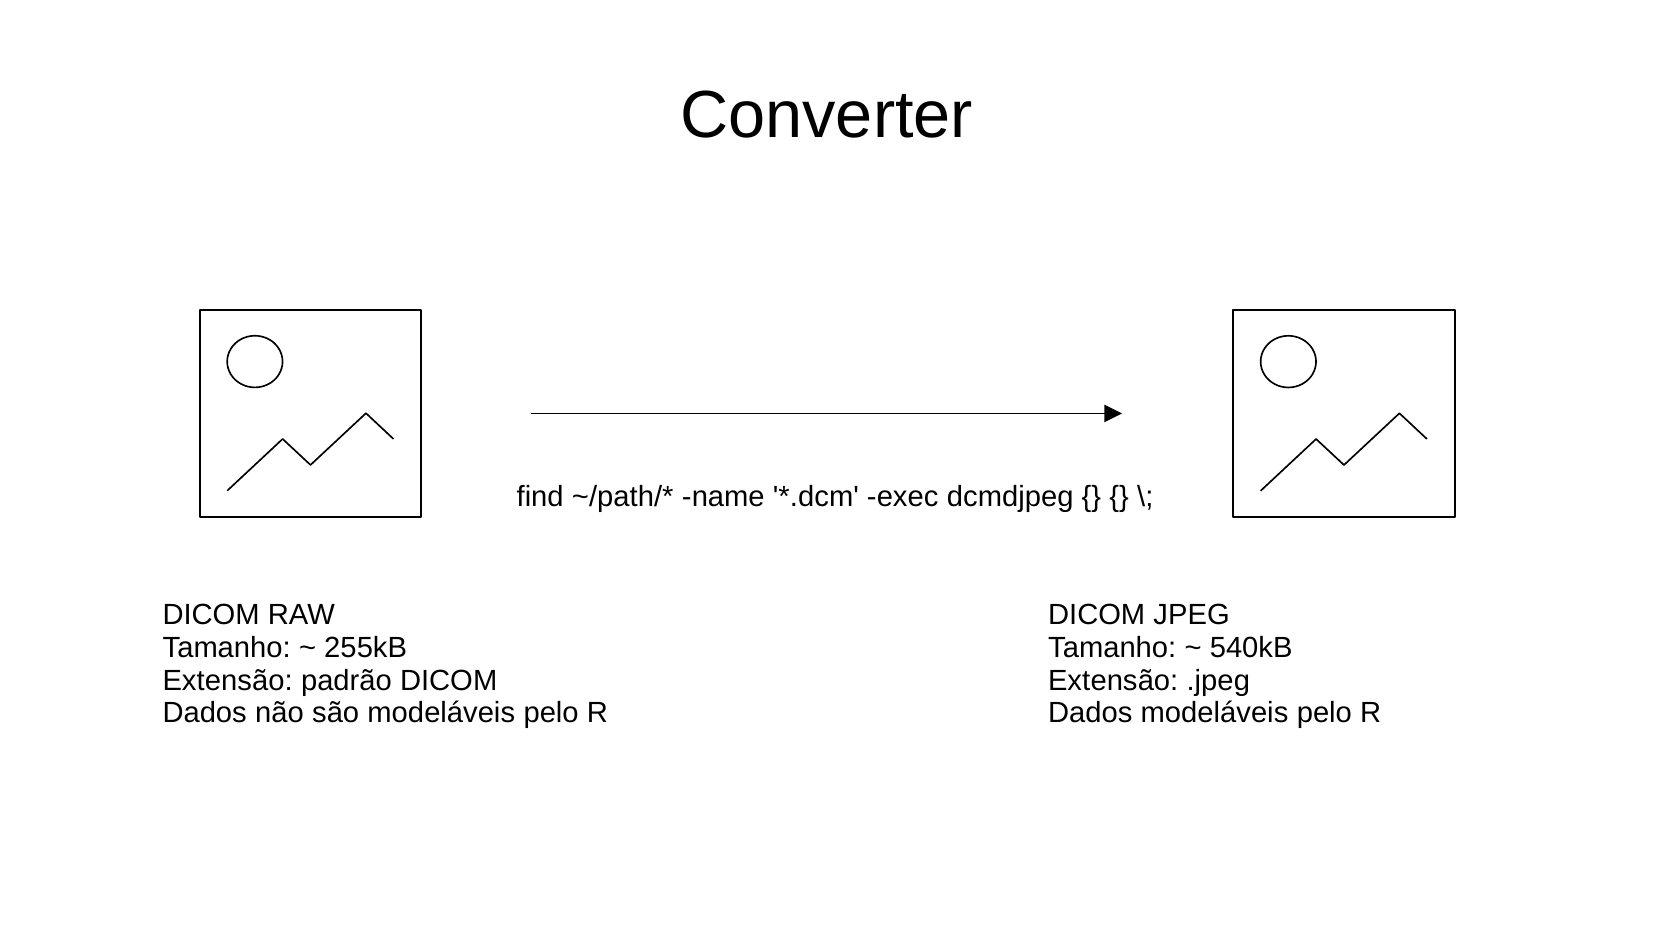

# Converter
find ~/path/* -name '*.dcm' -exec dcmdjpeg {} {} \;
DICOM RAW
Tamanho: ~ 255kB
Extensão: padrão DICOM
Dados não são modeláveis pelo R
DICOM JPEG
Tamanho: ~ 540kB
Extensão: .jpeg
Dados modeláveis pelo R